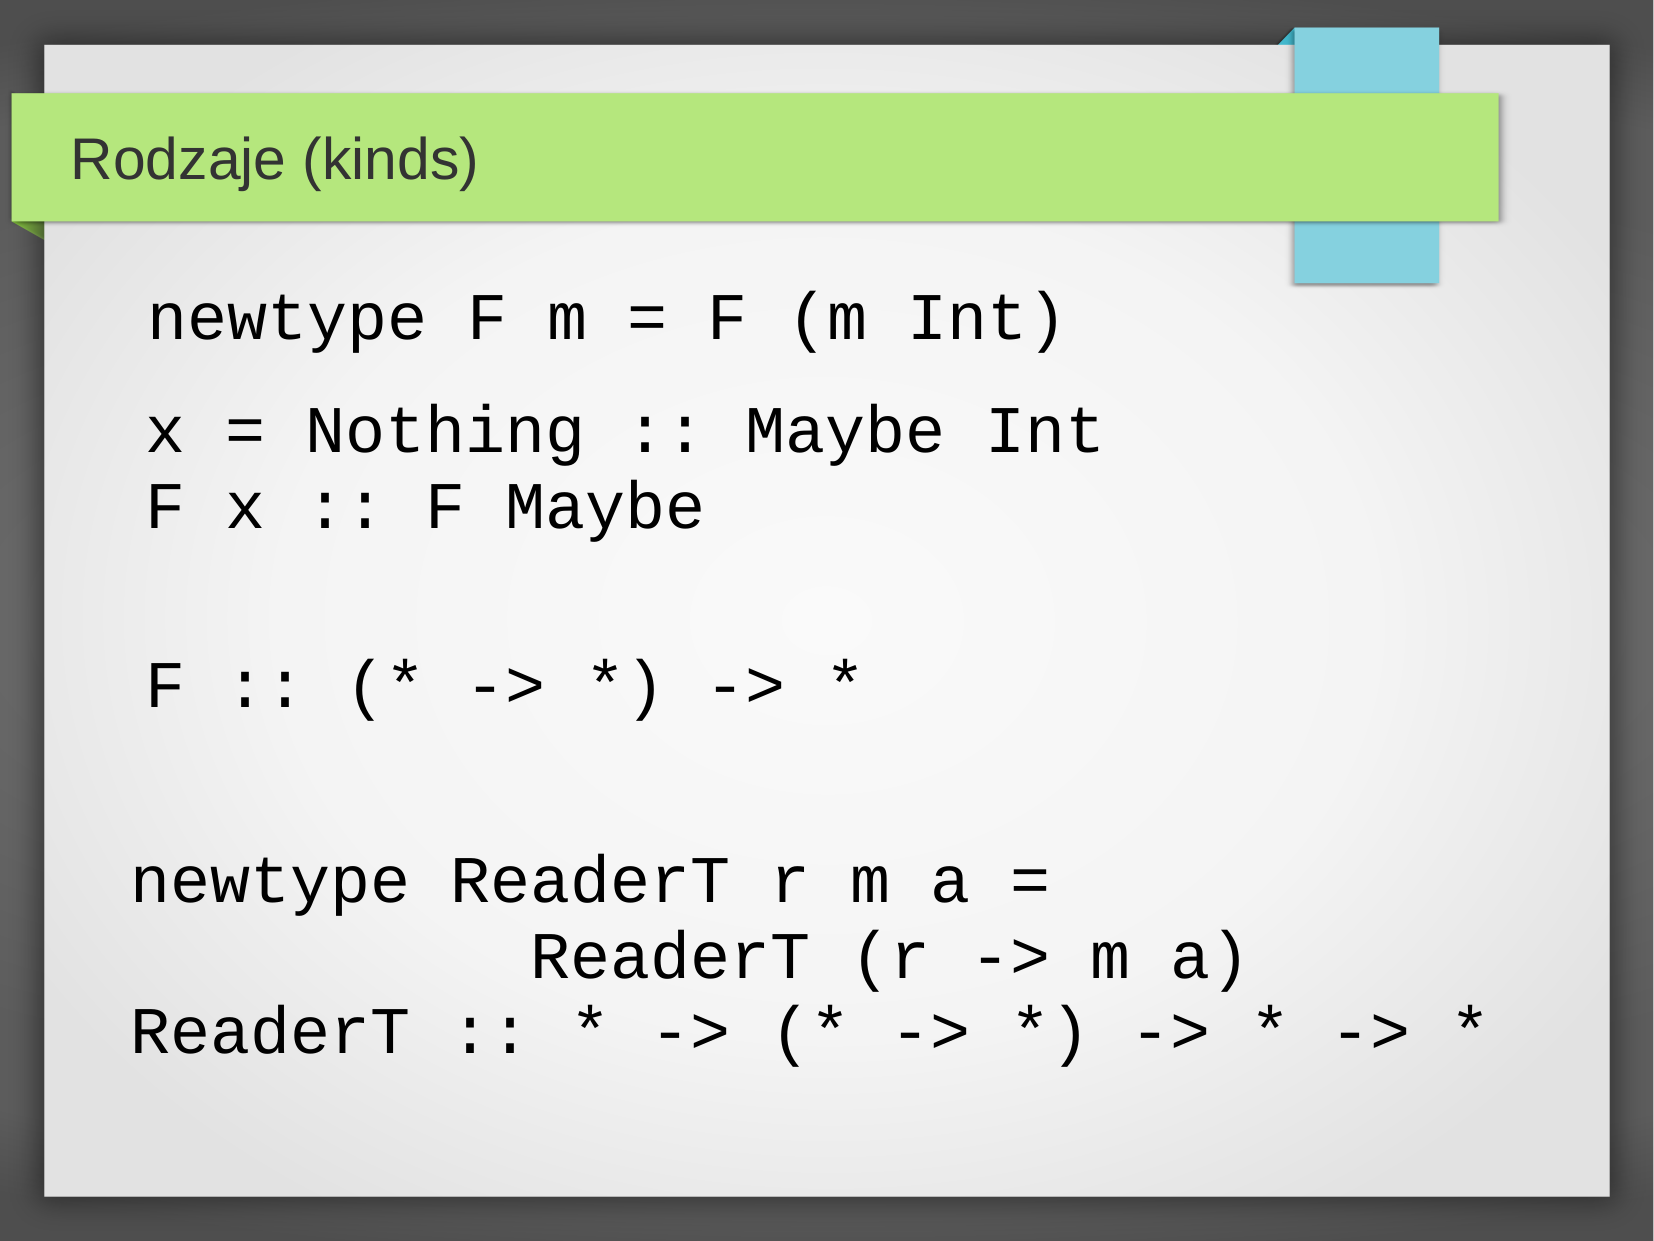

# Rodzaje (kinds)
newtype F m = F (m Int)
x = Nothing :: Maybe Int
F x :: F Maybe
F :: (* -> *) -> *
newtype ReaderT r m a =
 ReaderT (r -> m a)
ReaderT :: * -> (* -> *) -> * -> *